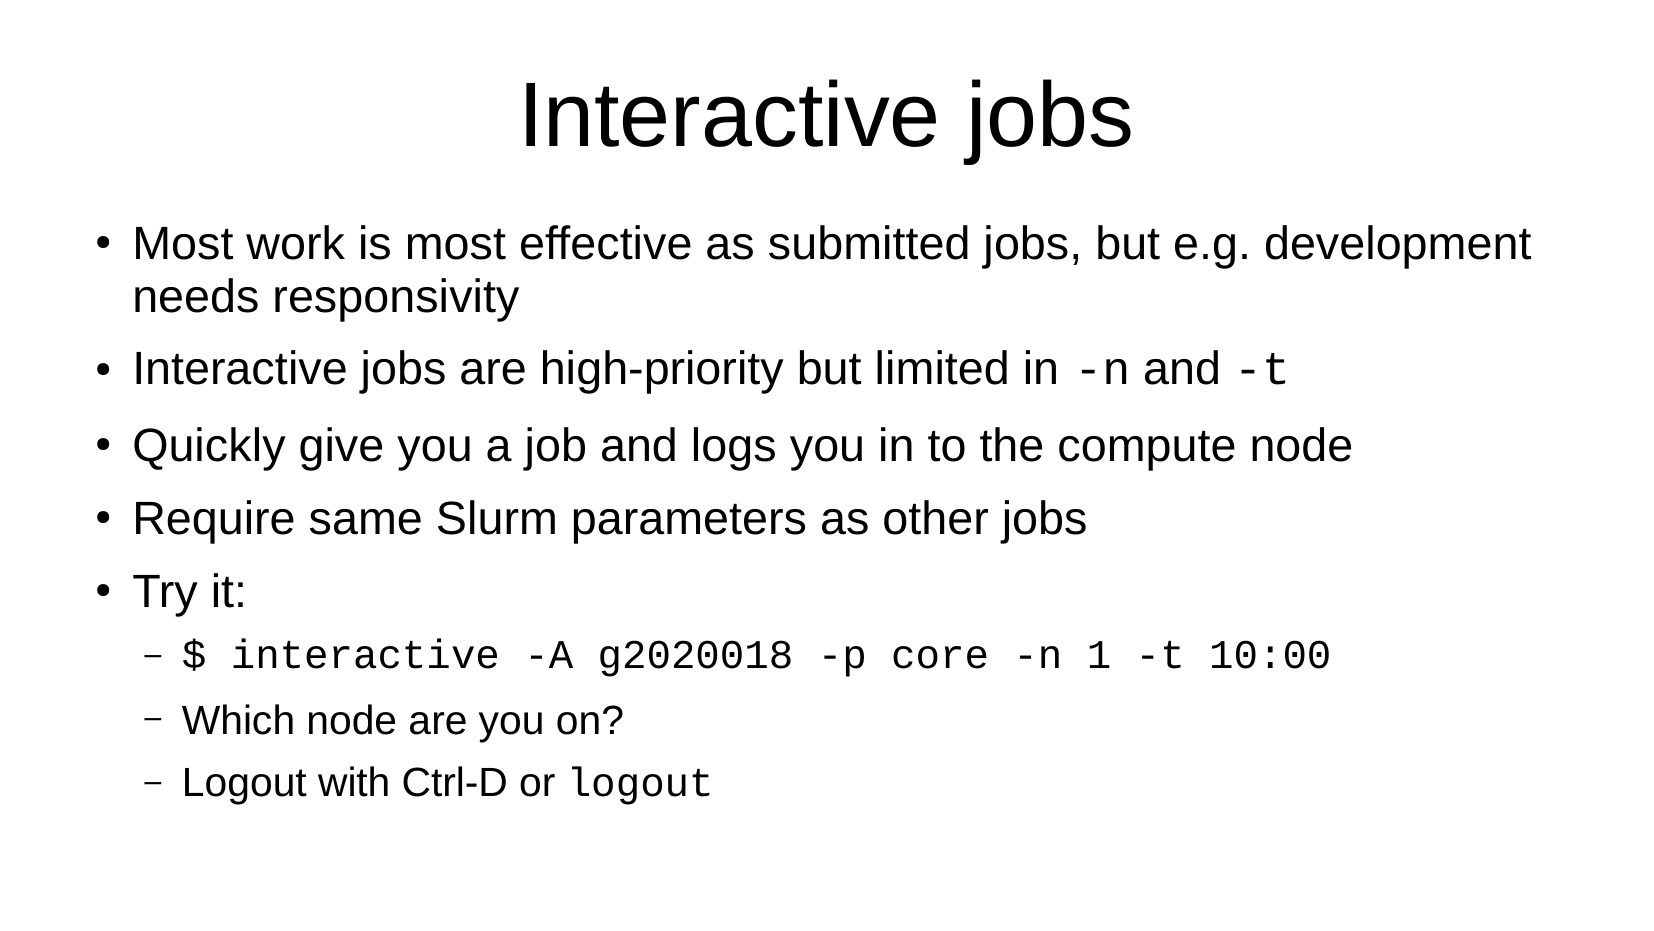

# Interactive jobs
Most work is most effective as submitted jobs, but e.g. development needs responsivity
Interactive jobs are high-priority but limited in -n and -t
Quickly give you a job and logs you in to the compute node
Require same Slurm parameters as other jobs
Try it:
$ interactive -A g2020018 -p core -n 1 -t 10:00
Which node are you on?
Logout with Ctrl-D or logout